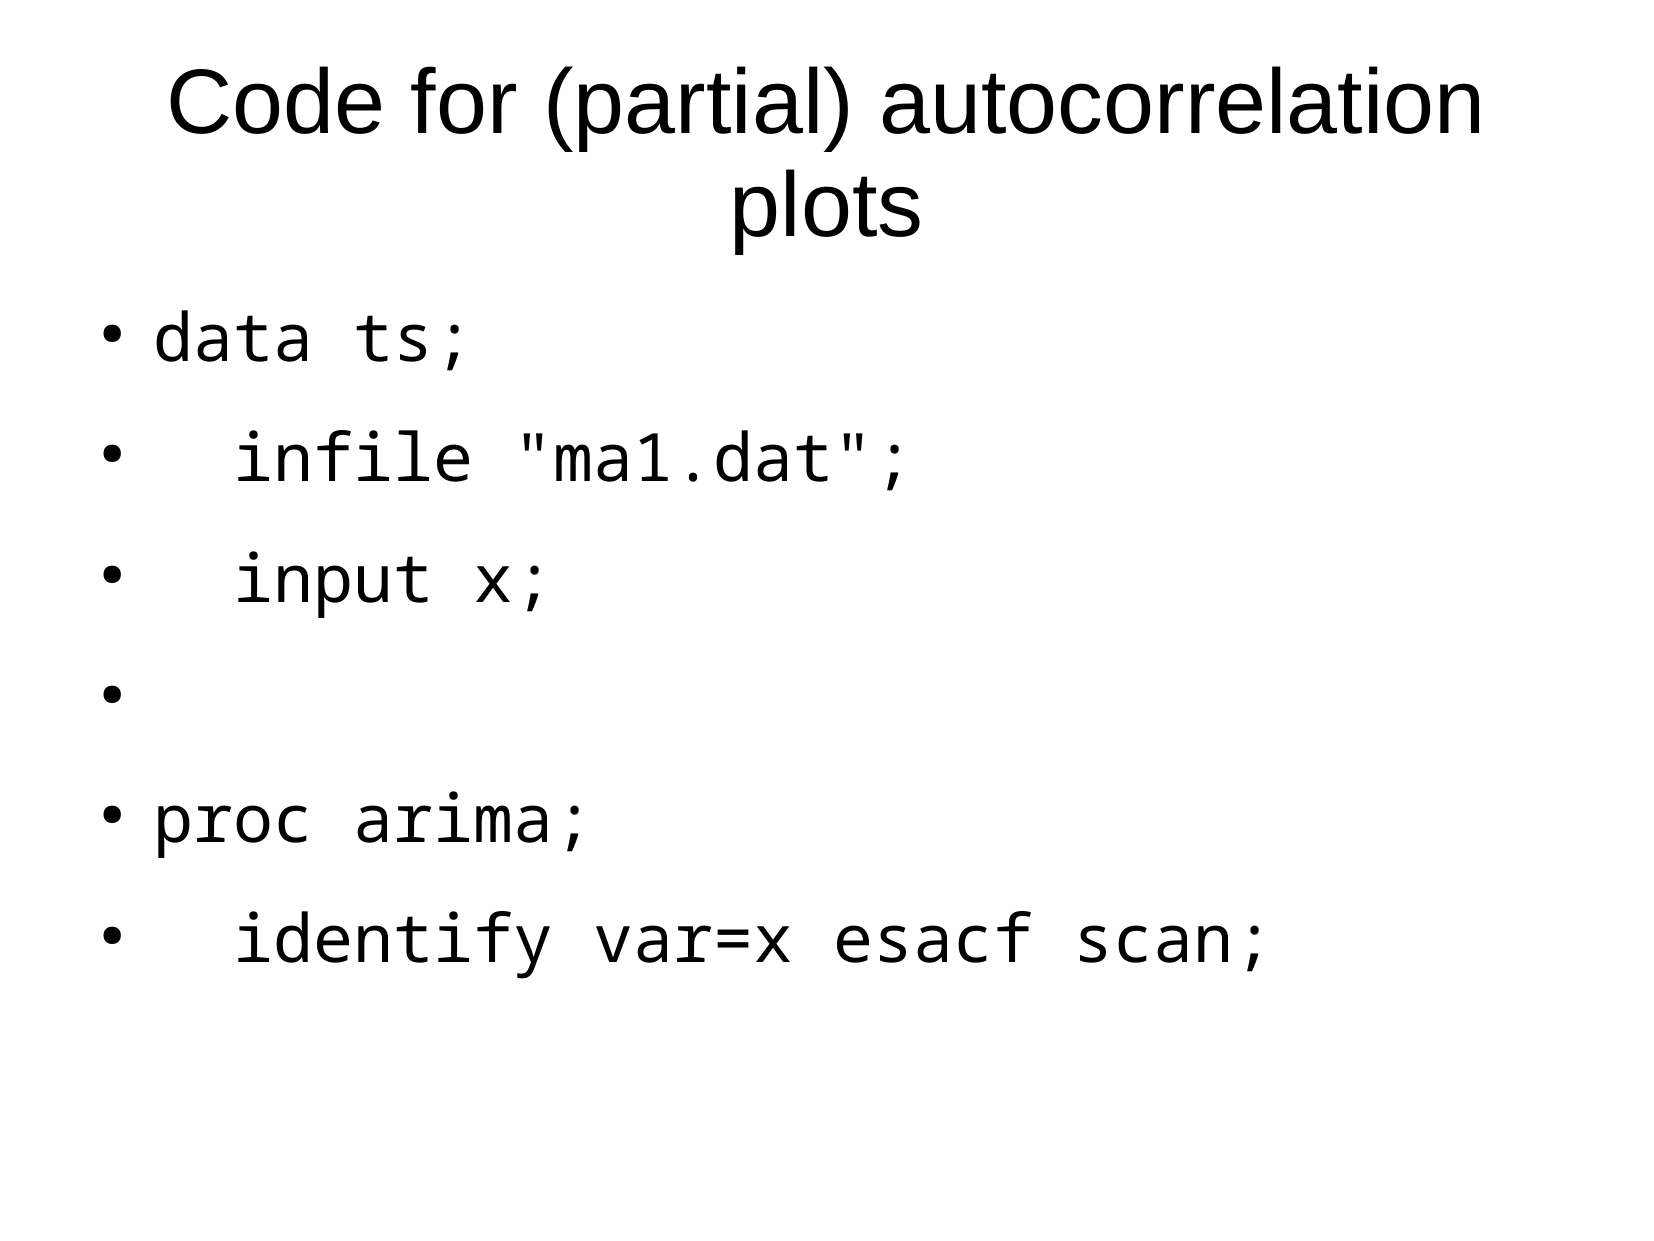

# Code for (partial) autocorrelation plots
data ts;
 infile "ma1.dat";
 input x;
proc arima;
 identify var=x esacf scan;